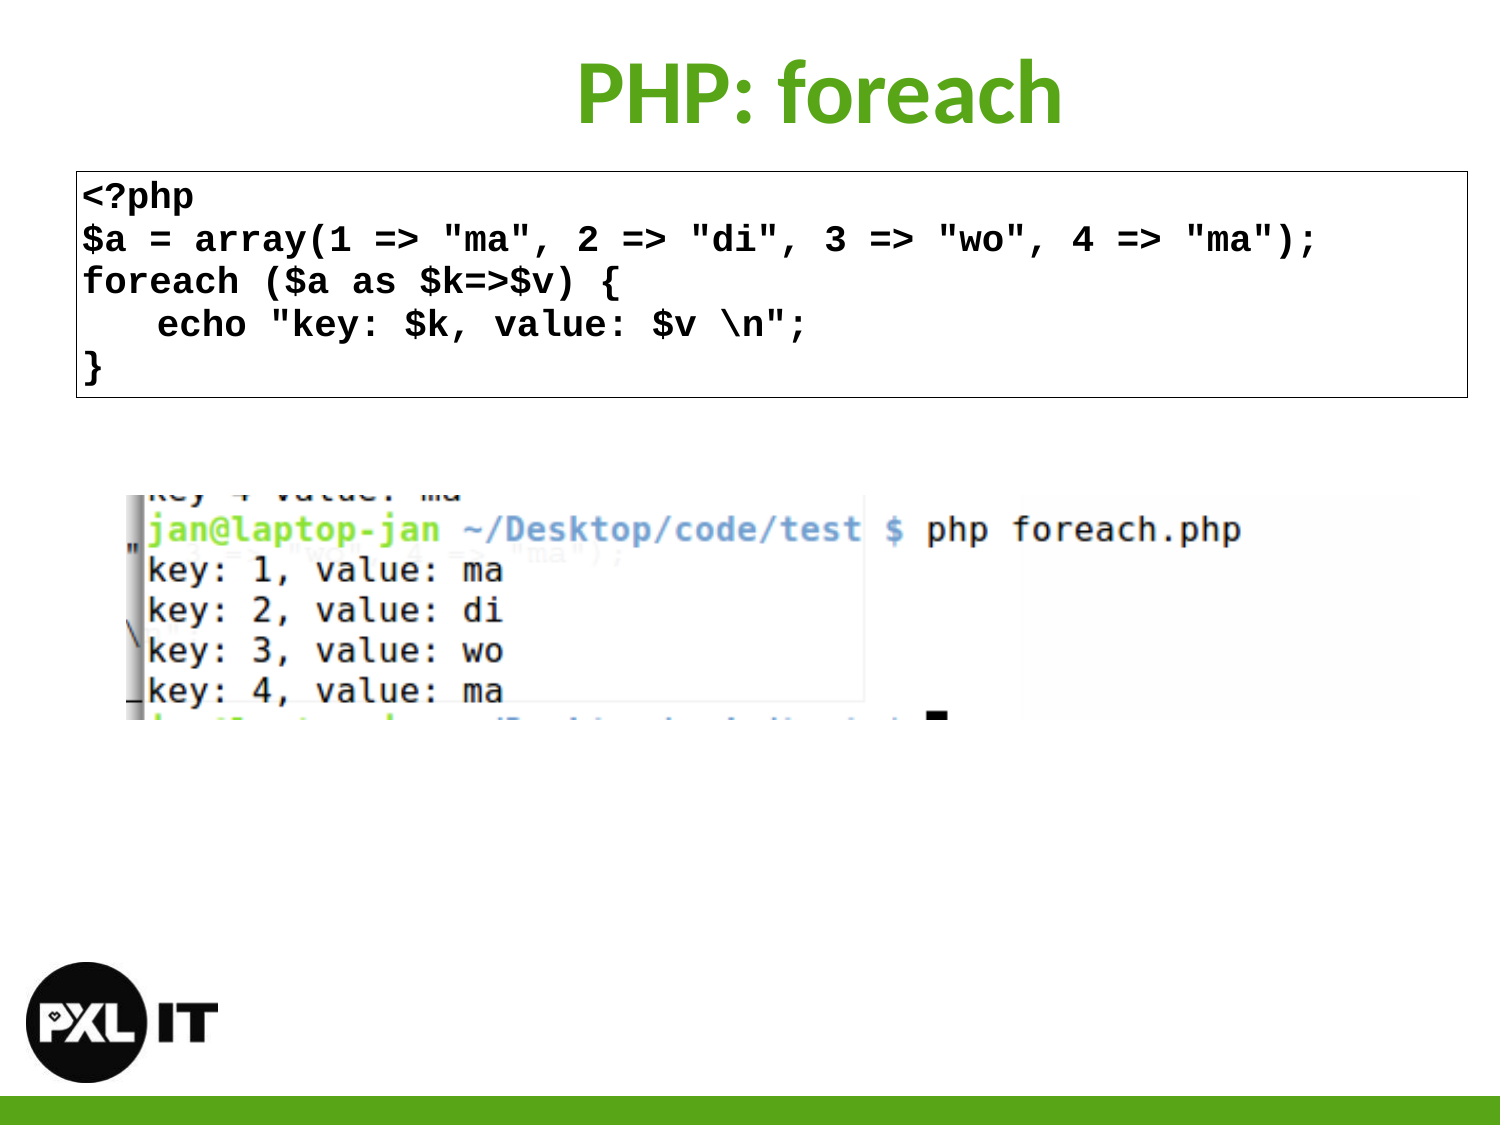

PHP: foreach
| <?php $a = array(1 => "ma", 2 => "di", 3 => "wo", 4 => "ma"); foreach ($a as $k=>$v) { echo "key: $k, value: $v \n"; } |
| --- |